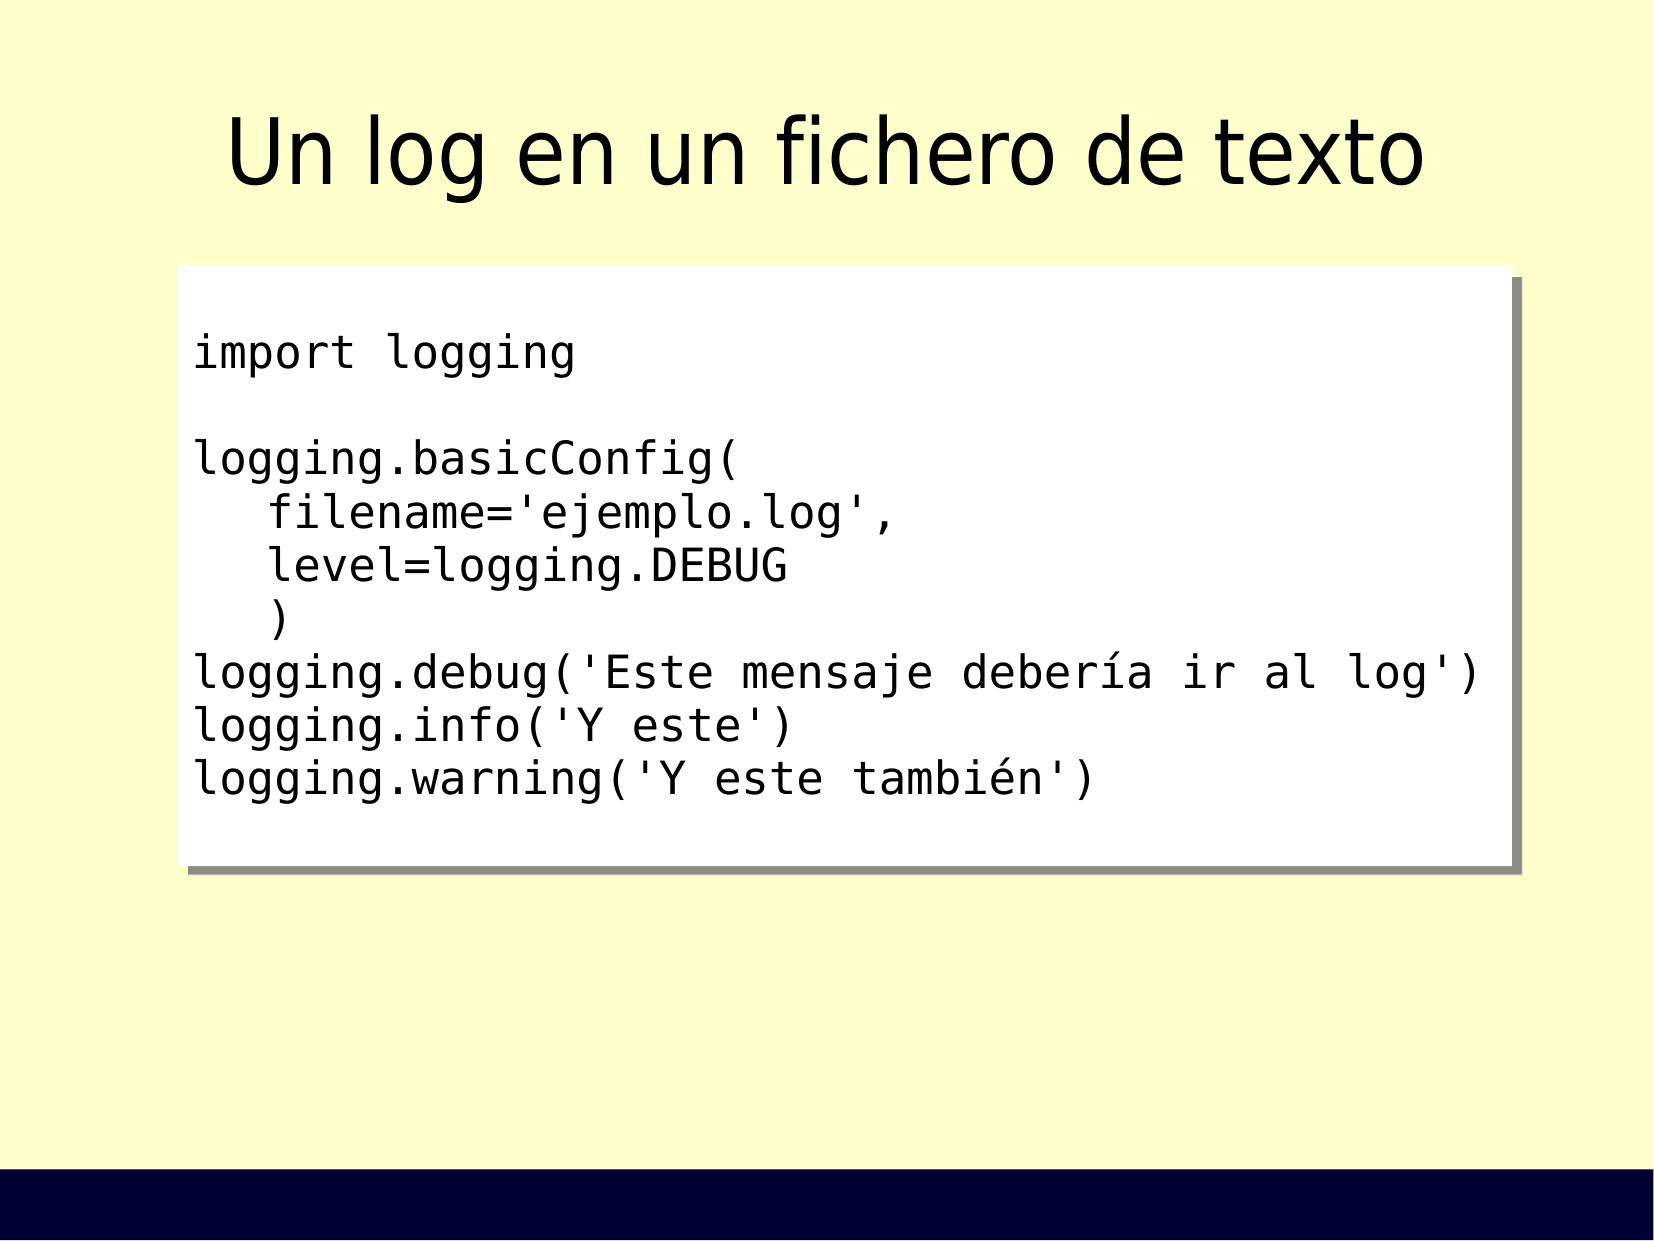

# Un log en un fichero de texto
import logging
logging.basicConfig(
	filename='ejemplo.log',
	level=logging.DEBUG
	)
logging.debug('Este mensaje debería ir al log')
logging.info('Y este')
logging.warning('Y este también')